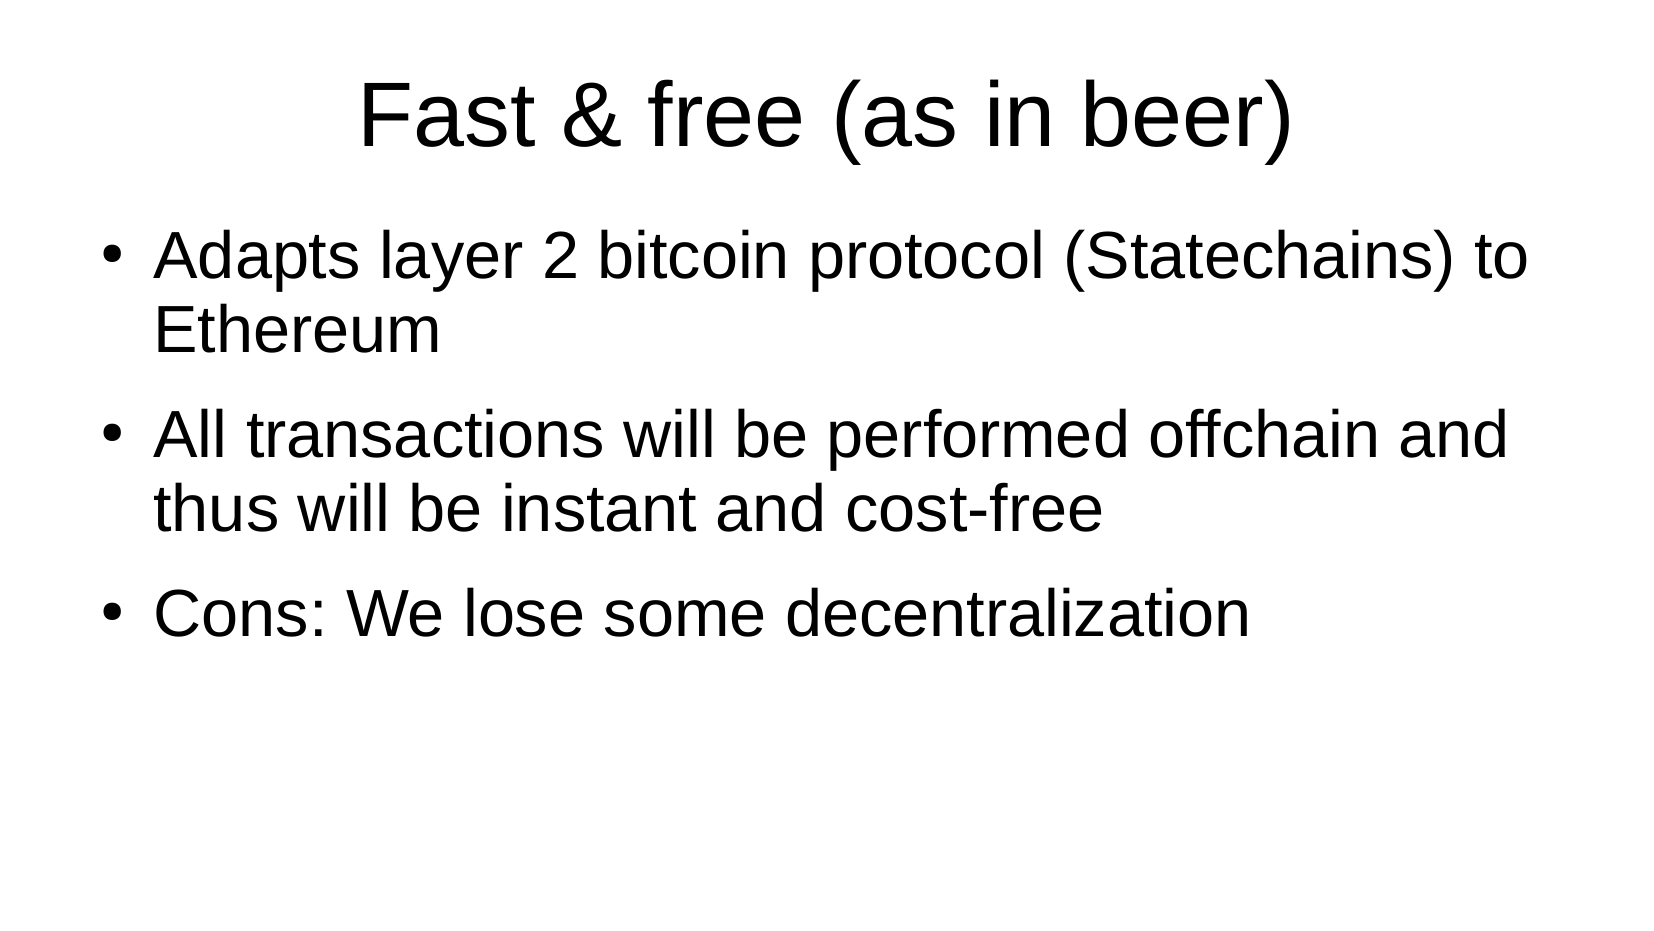

# Fast & free (as in beer)
Adapts layer 2 bitcoin protocol (Statechains) to Ethereum
All transactions will be performed offchain and thus will be instant and cost-free
Cons: We lose some decentralization